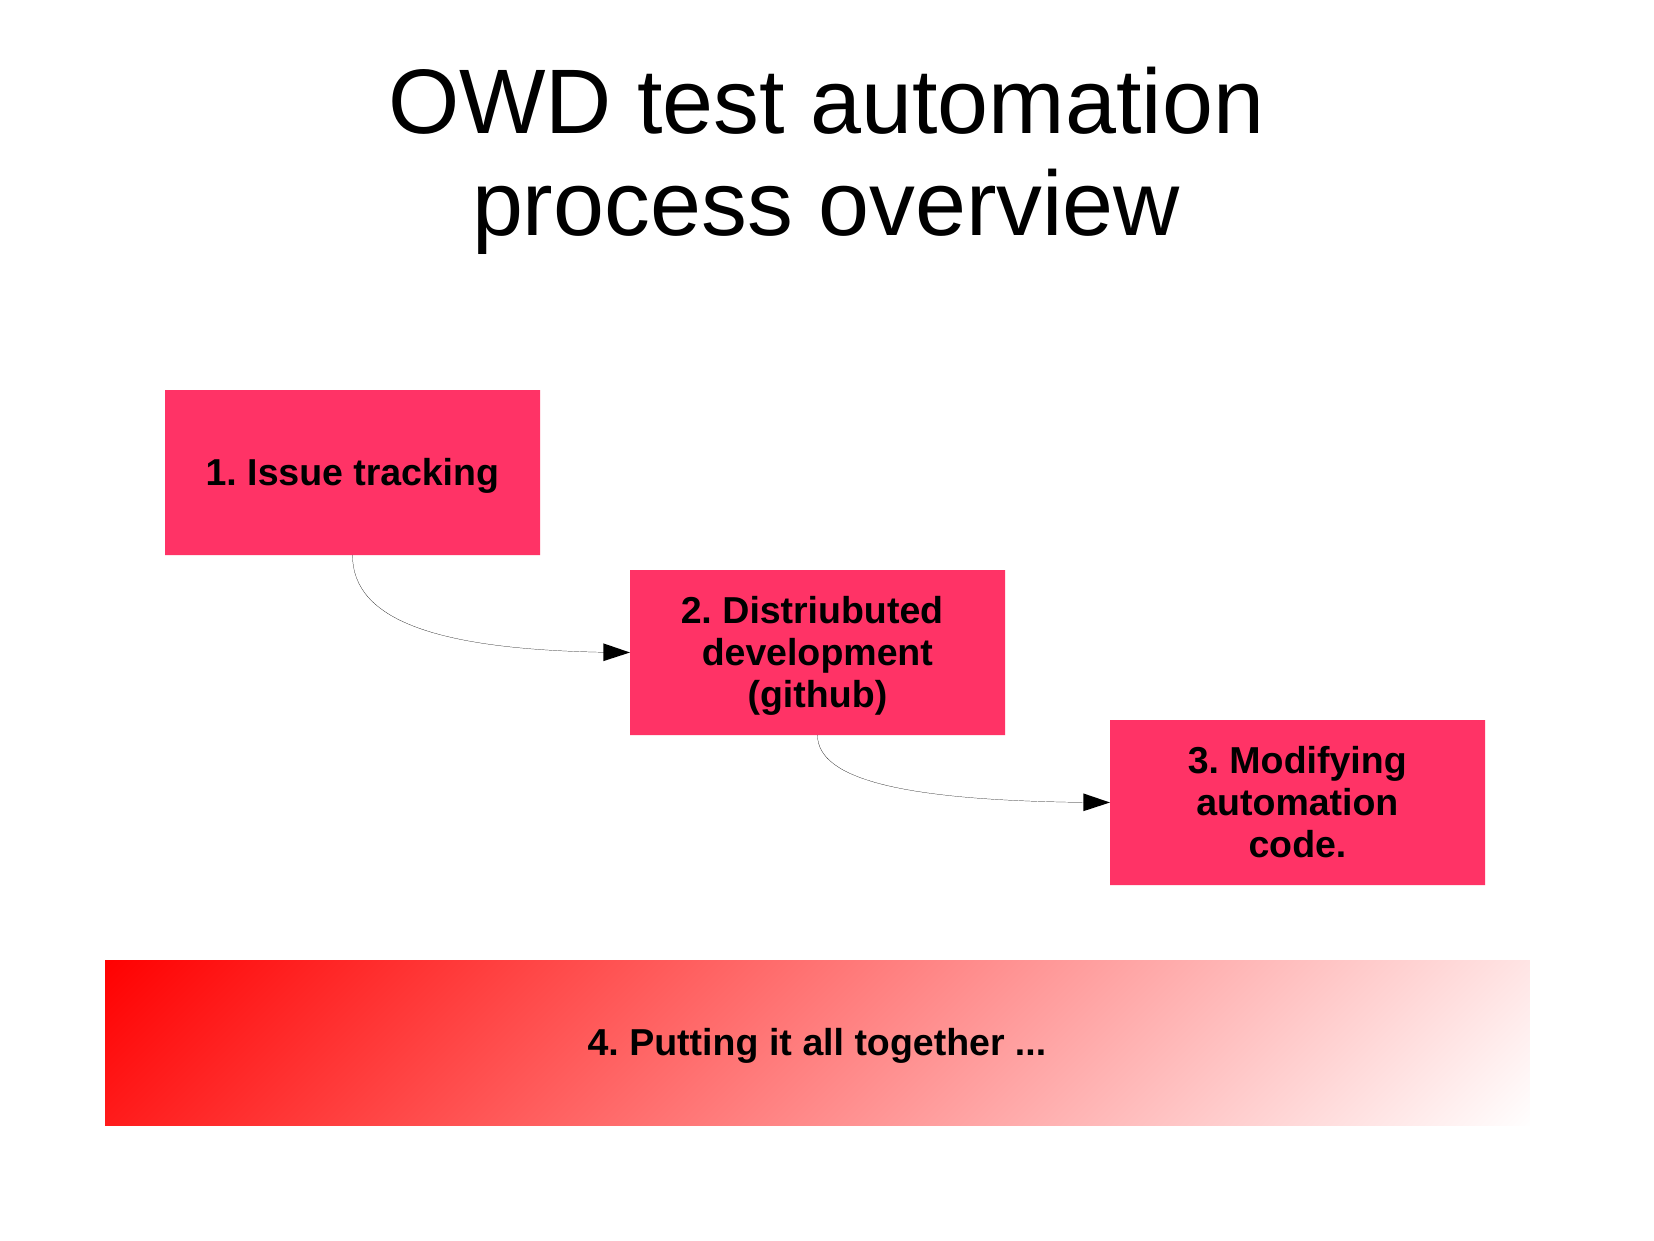

# OWD test automation process overview
1. Issue tracking
2. Distriubuted
development
(github)
3. Modifying
automation
code.
4. Putting it all together ...